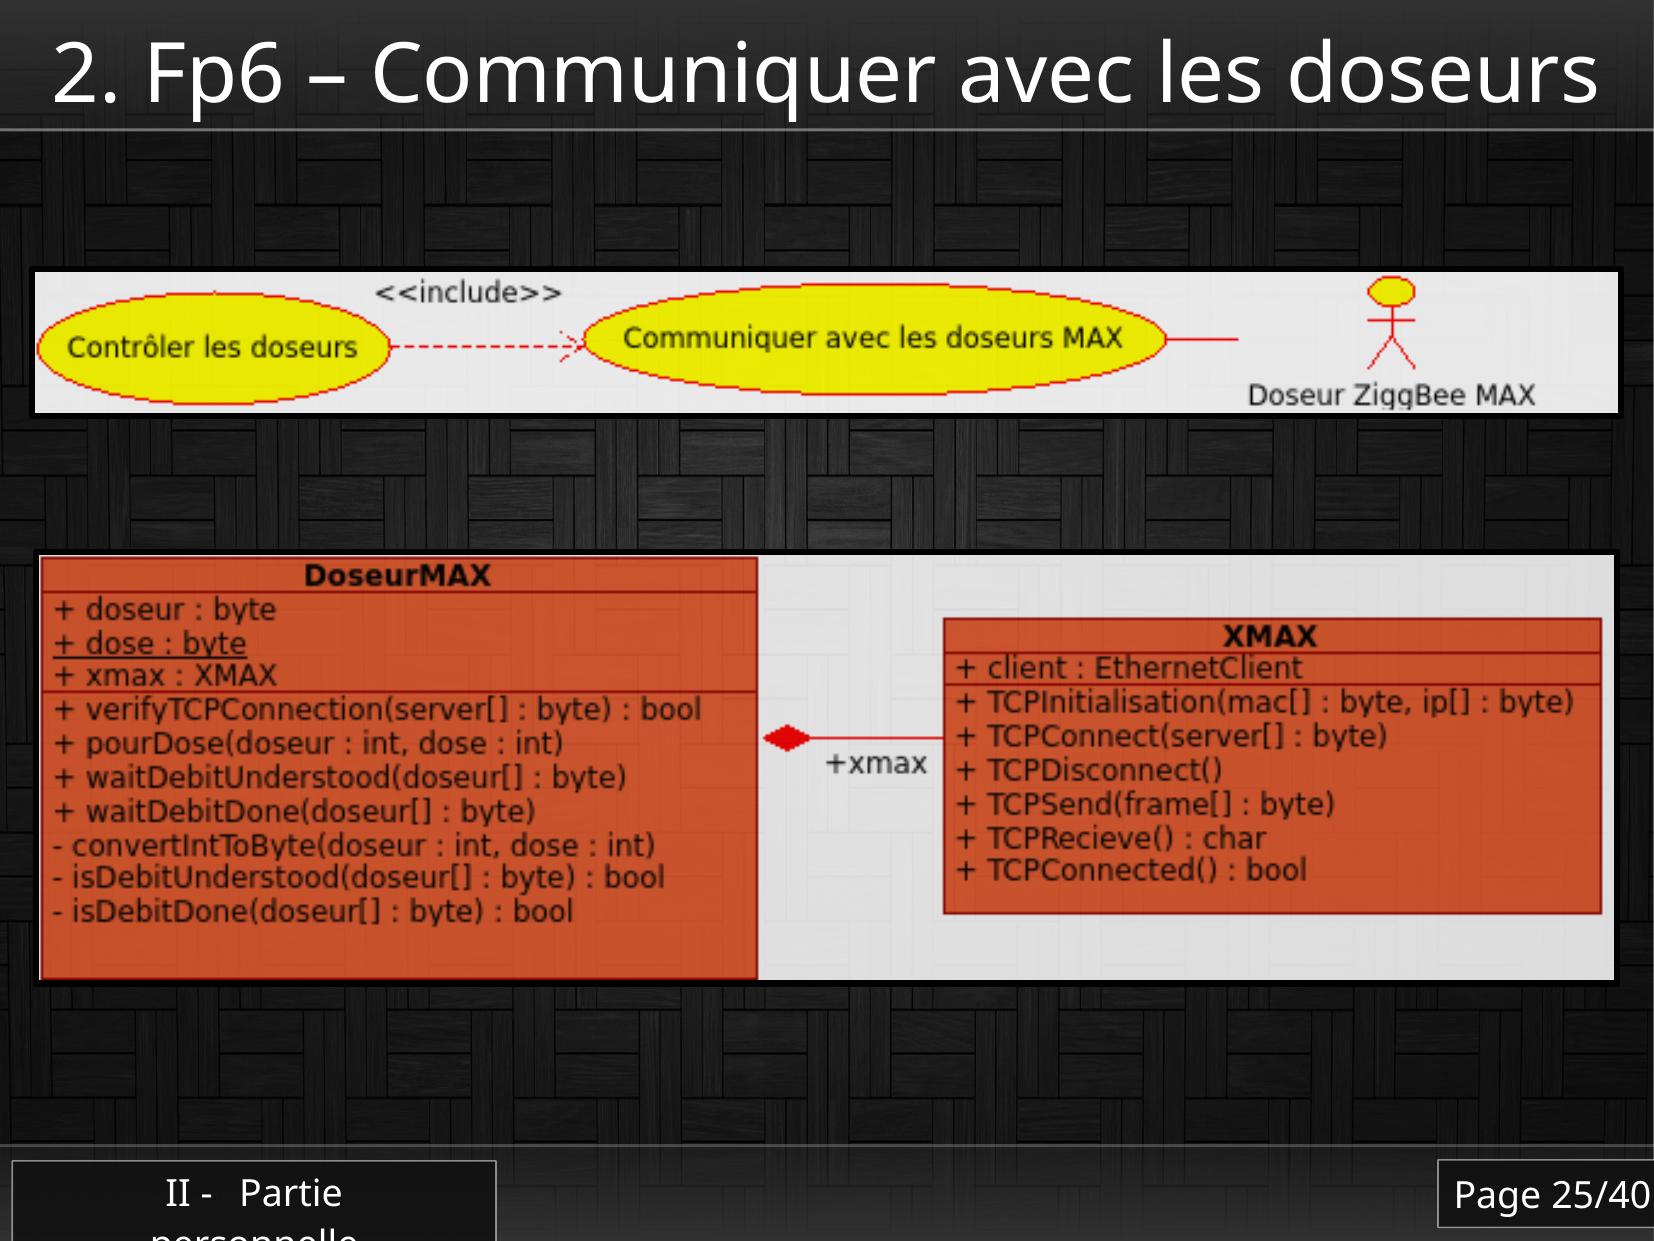

2. Fp6 – Communiquer avec les doseurs
II -	Partie personnelle